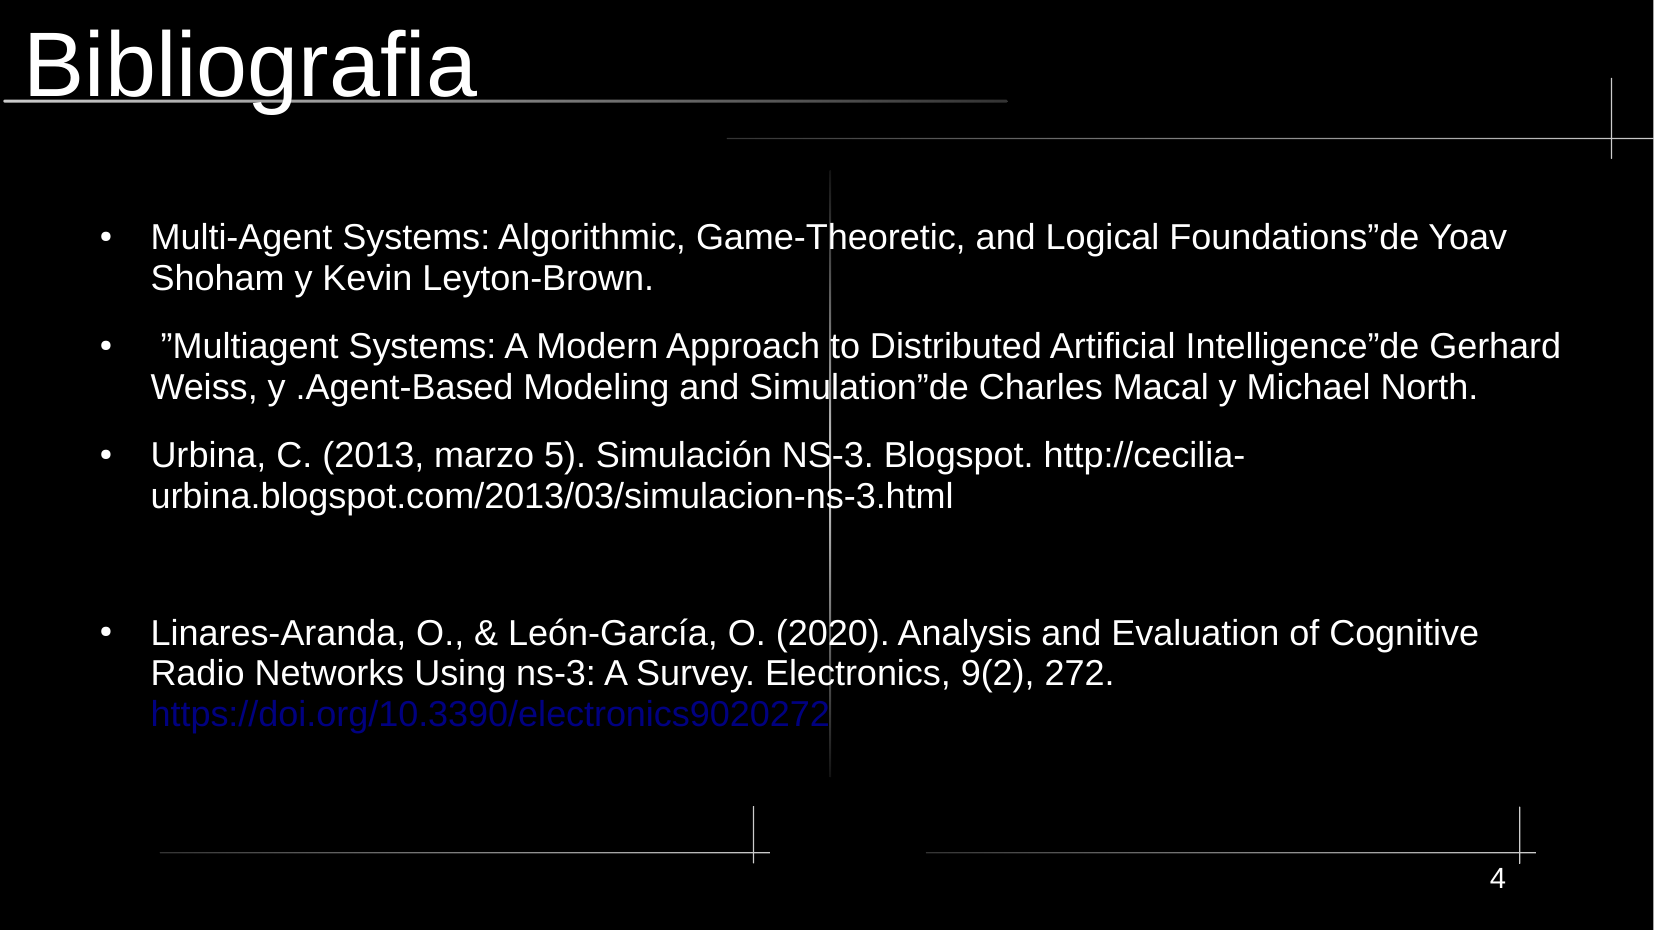

# Bibliografia
Multi-Agent Systems: Algorithmic, Game-Theoretic, and Logical Foundations”de Yoav Shoham y Kevin Leyton-Brown.
 ”Multiagent Systems: A Modern Approach to Distributed Artificial Intelligence”de Gerhard Weiss, y .Agent-Based Modeling and Simulation”de Charles Macal y Michael North.
Urbina, C. (2013, marzo 5). Simulación NS-3. Blogspot. http://cecilia-urbina.blogspot.com/2013/03/simulacion-ns-3.html
Linares-Aranda, O., & León-García, O. (2020). Analysis and Evaluation of Cognitive Radio Networks Using ns-3: A Survey. Electronics, 9(2), 272. https://doi.org/10.3390/electronics9020272
4